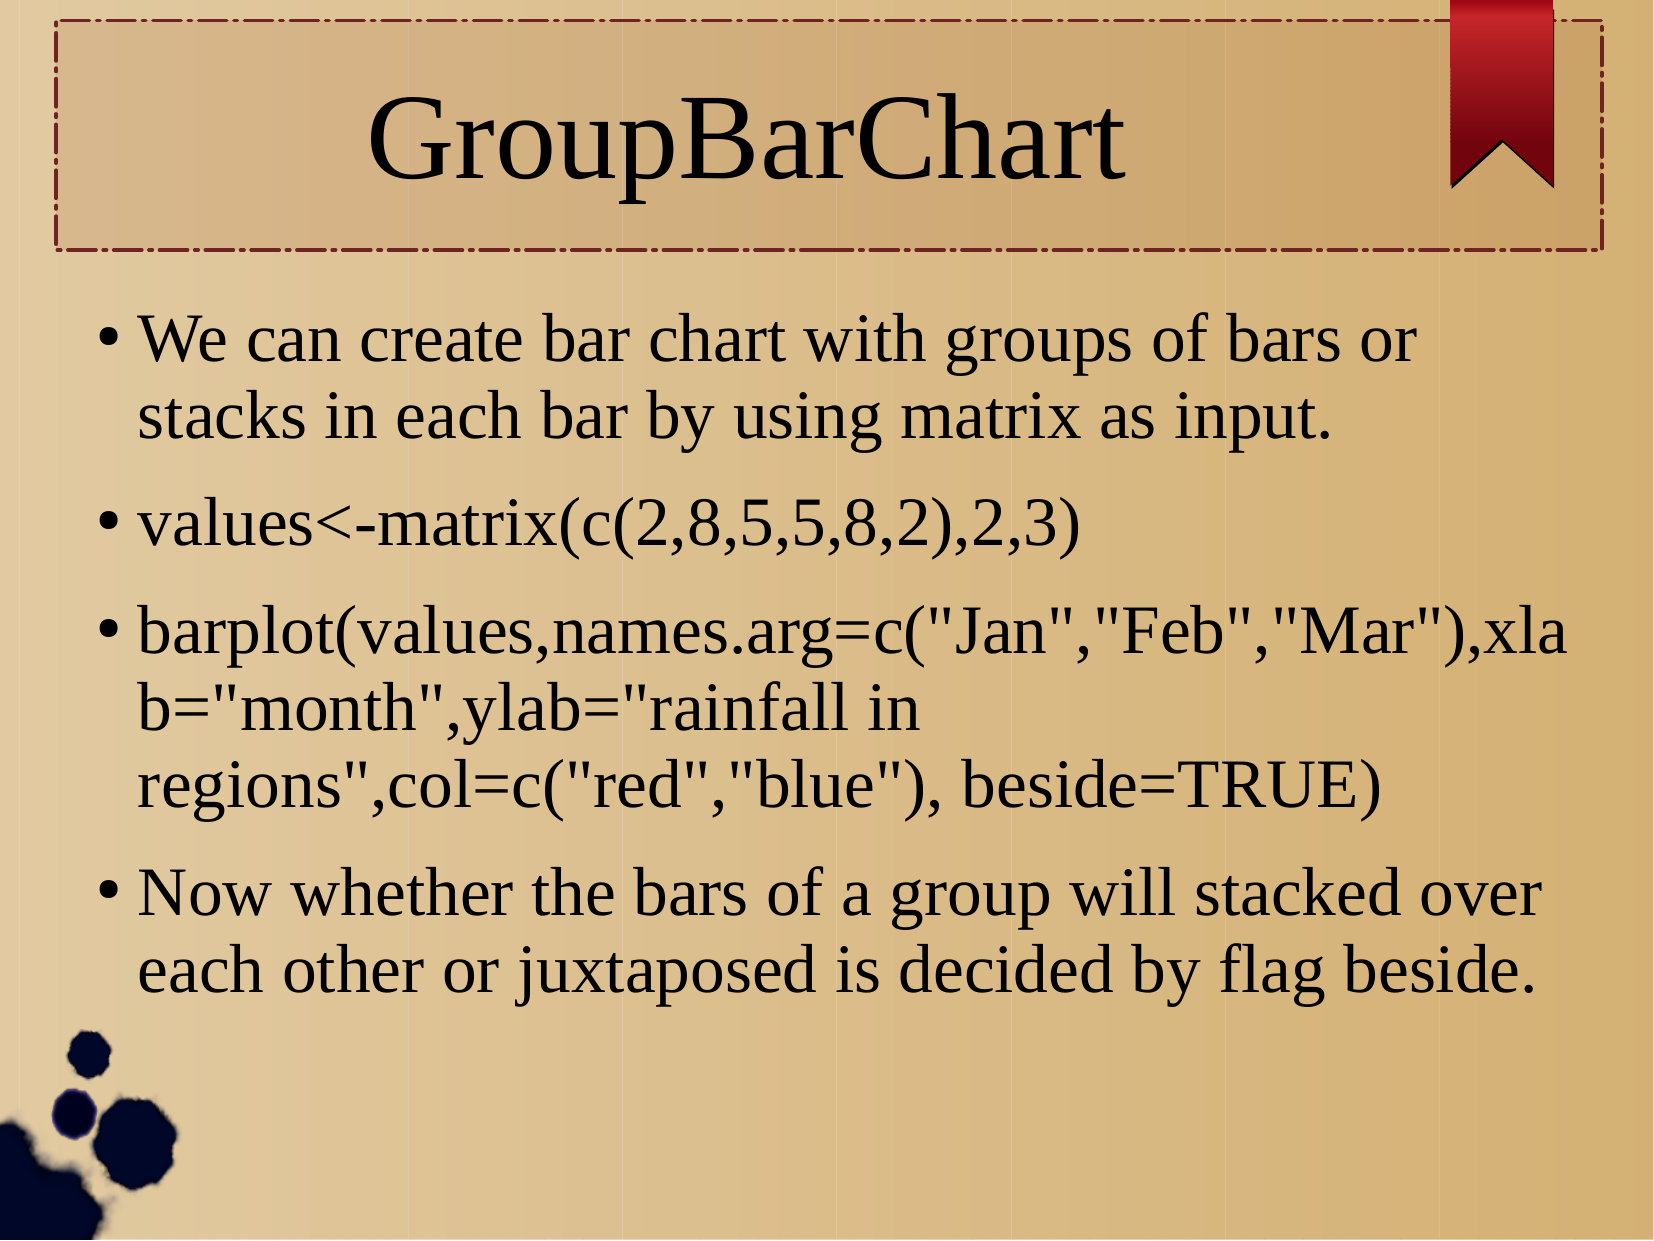

# GroupBarChart
We can create bar chart with groups of bars or stacks in each bar by using matrix as input.
values<-matrix(c(2,8,5,5,8,2),2,3)
barplot(values,names.arg=c("Jan","Feb","Mar"),xlab="month",ylab="rainfall in regions",col=c("red","blue"), beside=TRUE)
Now whether the bars of a group will stacked over each other or juxtaposed is decided by flag beside.